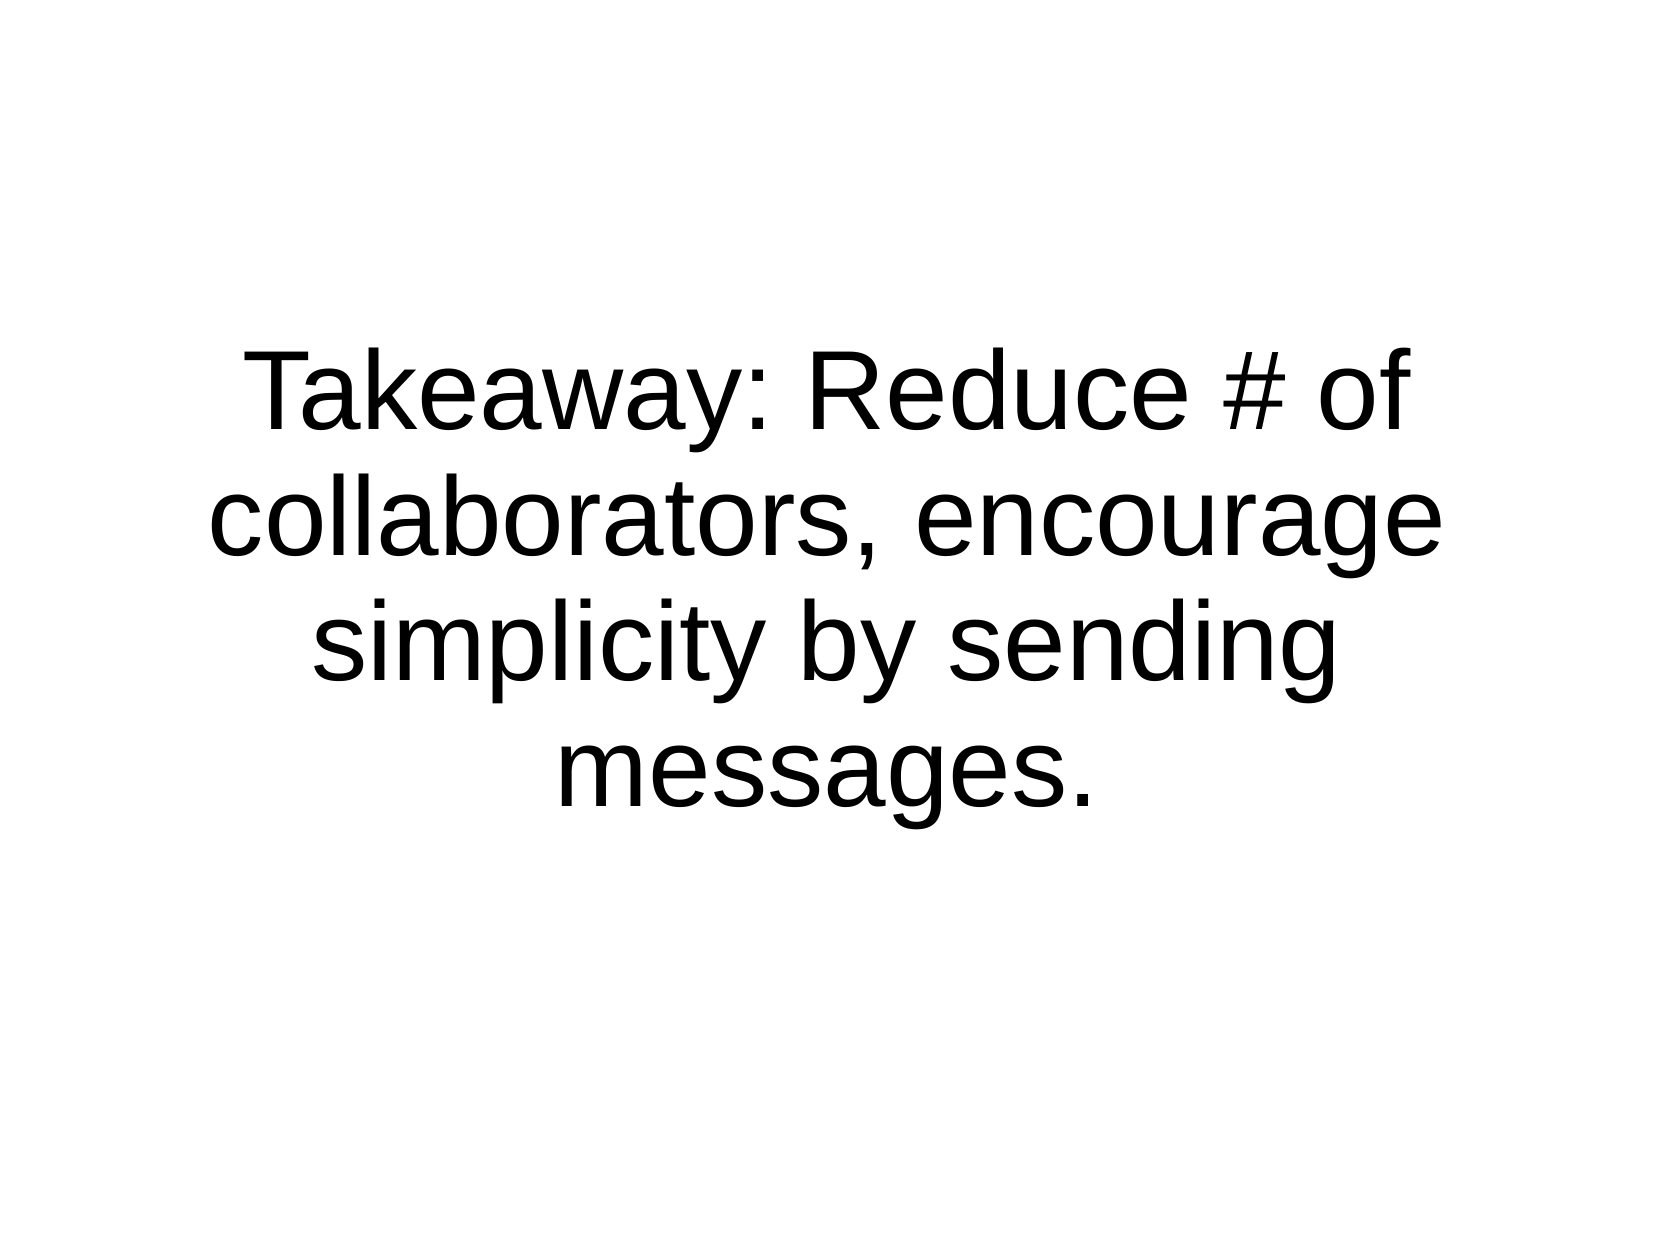

# Takeaway: Reduce # of collaborators, encourage simplicity by sending messages.